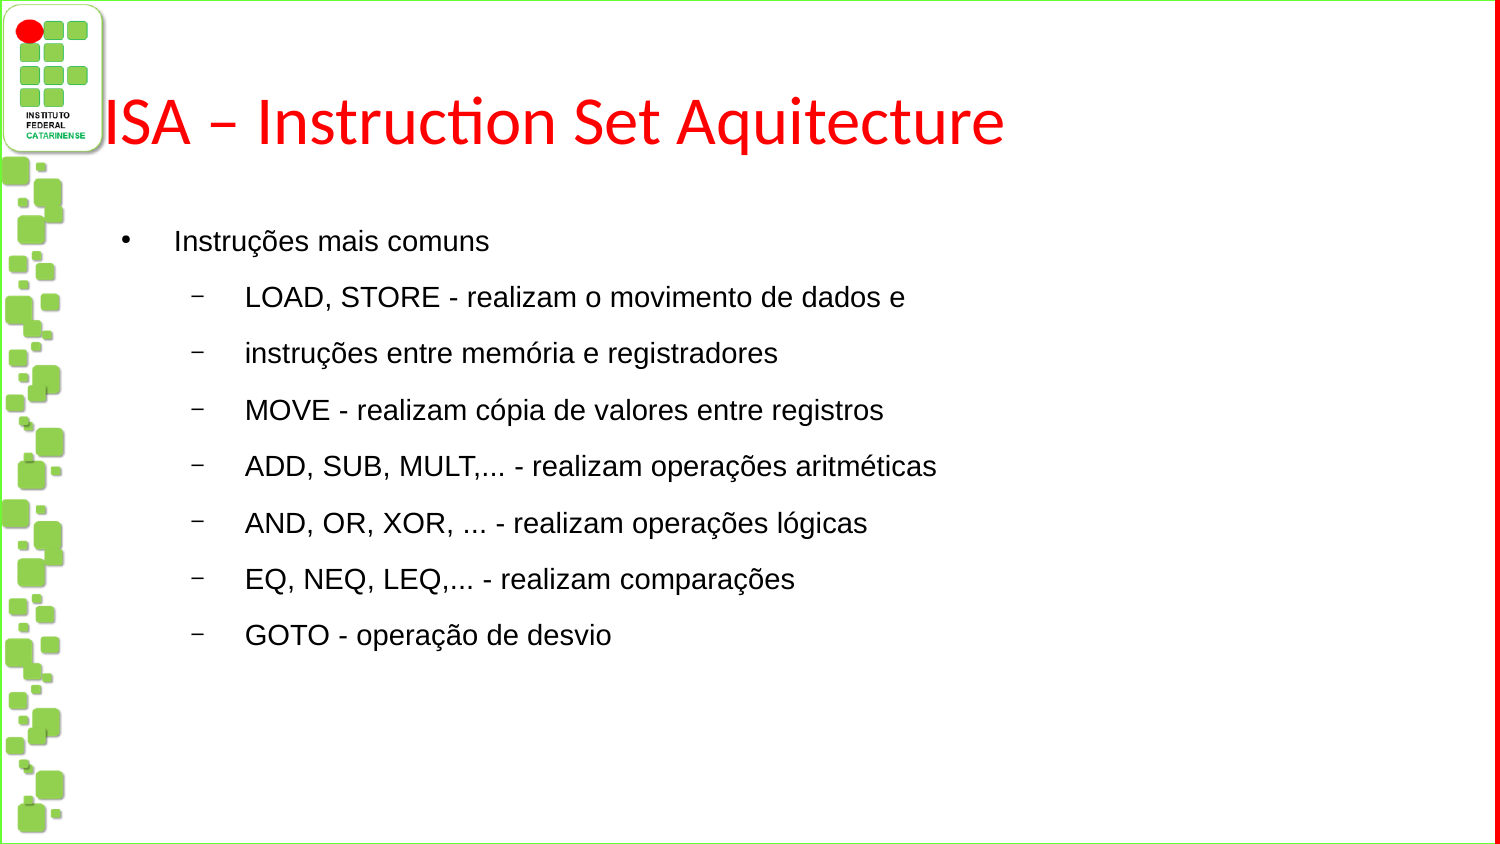

# ISA – Instruction Set Aquitecture
Instruções mais comuns
LOAD, STORE - realizam o movimento de dados e
instruções entre memória e registradores
MOVE - realizam cópia de valores entre registros
ADD, SUB, MULT,... - realizam operações aritméticas
AND, OR, XOR, ... - realizam operações lógicas
EQ, NEQ, LEQ,... - realizam comparações
GOTO - operação de desvio